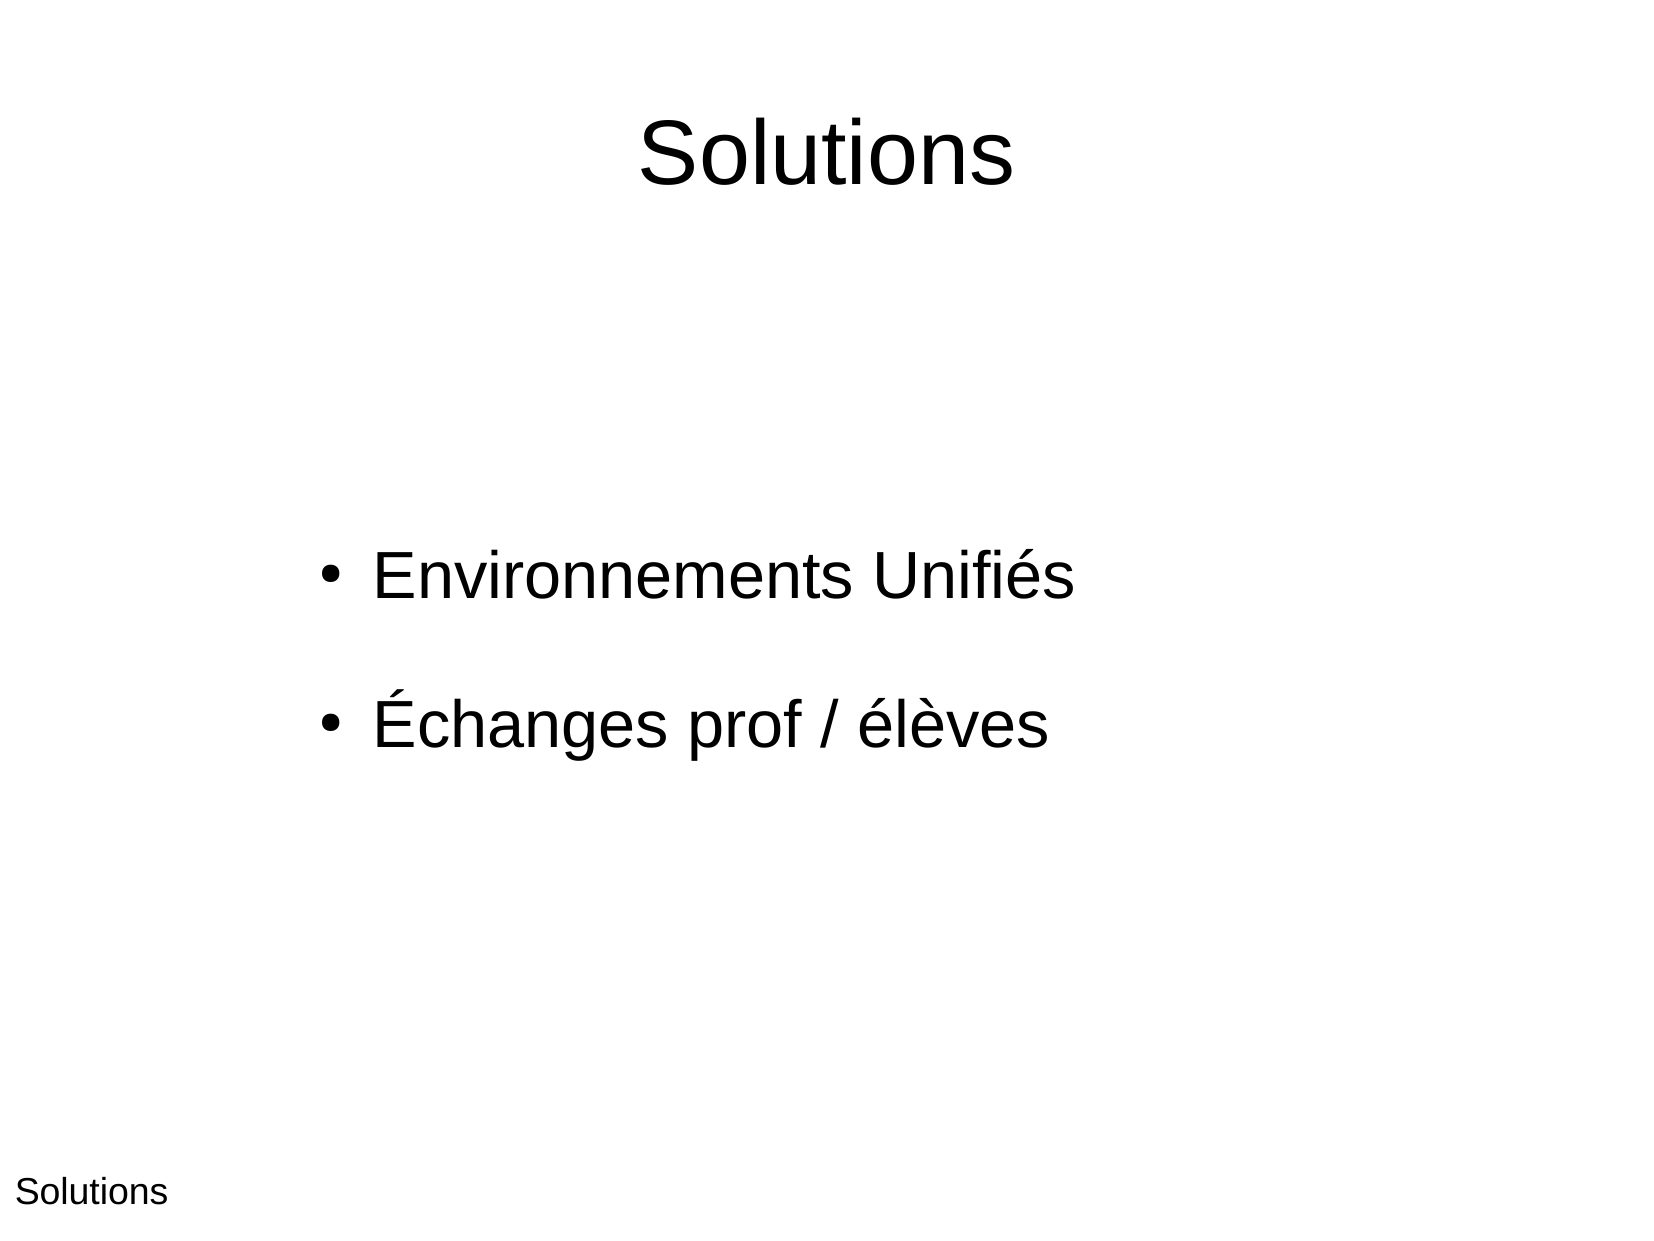

# Solutions
 Environnements Unifiés
 Échanges prof / élèves
Solutions